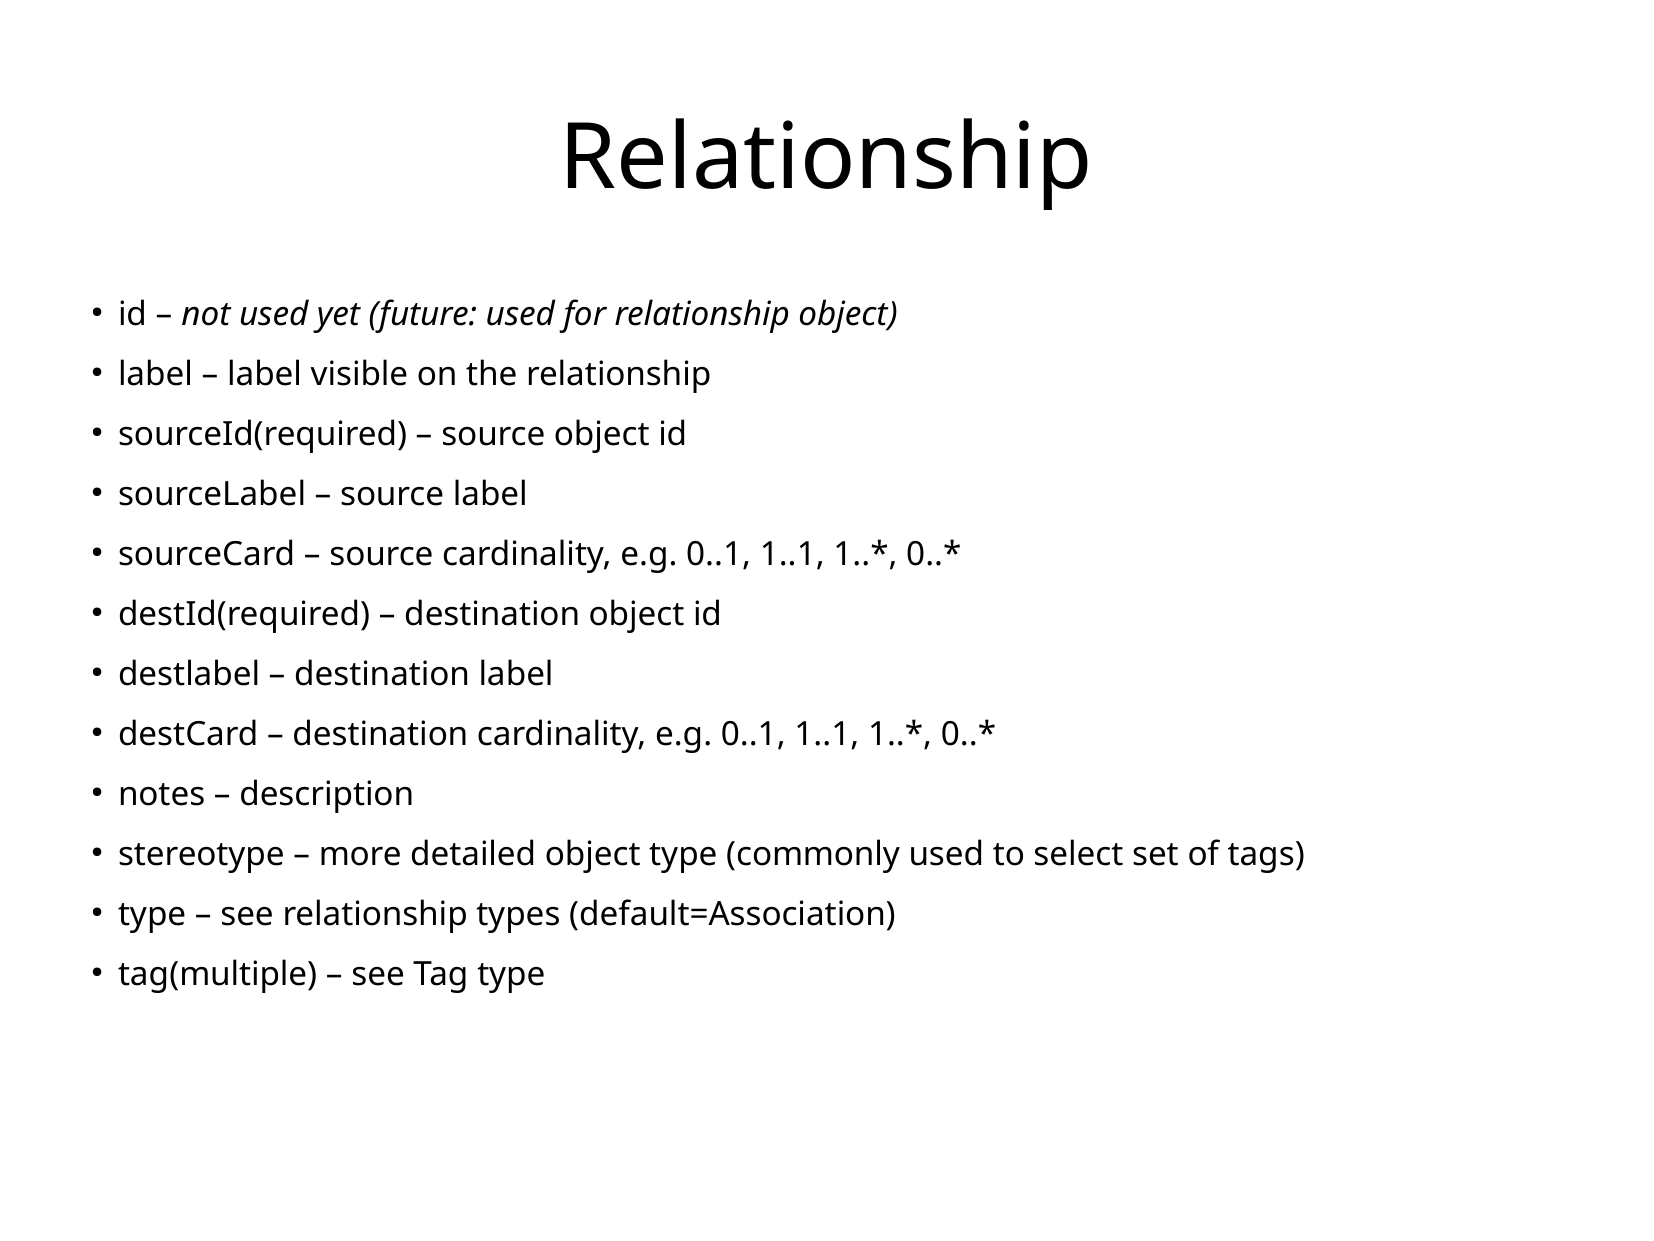

# Relationship
id – not used yet (future: used for relationship object)
label – label visible on the relationship
sourceId(required) – source object id
sourceLabel – source label
sourceCard – source cardinality, e.g. 0..1, 1..1, 1..*, 0..*
destId(required) – destination object id
destlabel – destination label
destCard – destination cardinality, e.g. 0..1, 1..1, 1..*, 0..*
notes – description
stereotype – more detailed object type (commonly used to select set of tags)
type – see relationship types (default=Association)
tag(multiple) – see Tag type